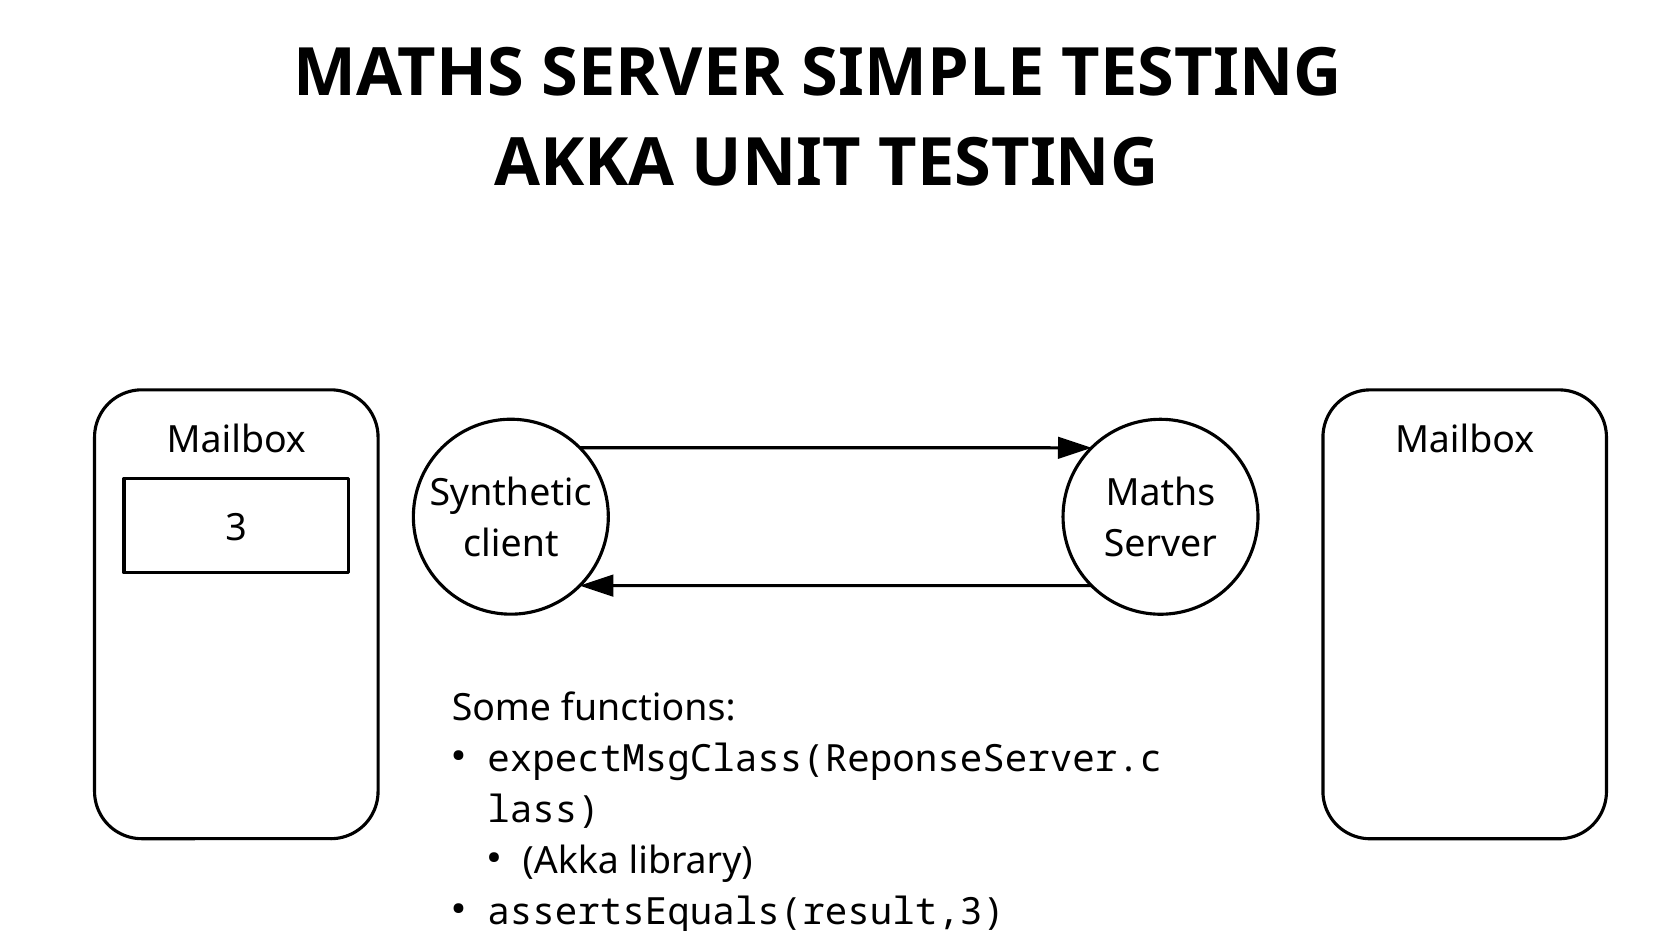

# MATHS SERVER SIMPLE TESTING AKKA UNIT TESTING
Mailbox
Mailbox
Synthetic
client
Maths
Server
3
Some functions:
expectMsgClass(ReponseServer.class)
(Akka library)
assertsEquals(result,3)
(JUnit)